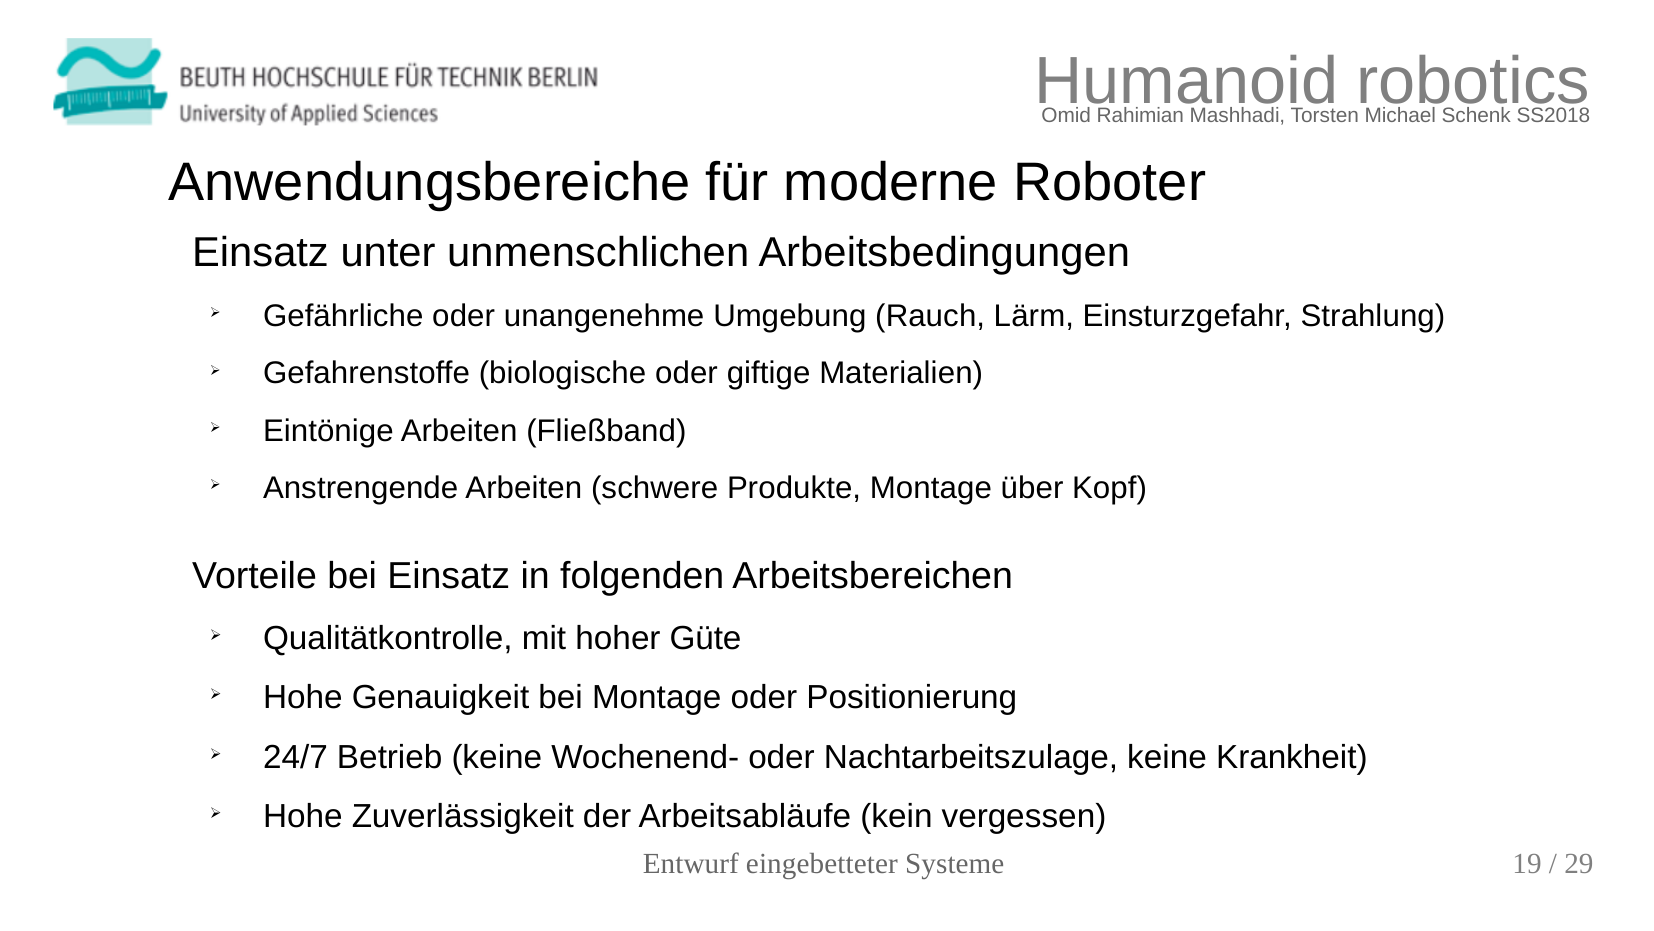

Humanoid robotics
Omid Rahimian Mashhadi, Torsten Michael Schenk SS2018
# Anwendungsbereiche für moderne Roboter
Einsatz unter unmenschlichen Arbeitsbedingungen
Gefährliche oder unangenehme Umgebung (Rauch, Lärm, Einsturzgefahr, Strahlung)
Gefahrenstoffe (biologische oder giftige Materialien)
Eintönige Arbeiten (Fließband)
Anstrengende Arbeiten (schwere Produkte, Montage über Kopf)
Vorteile bei Einsatz in folgenden Arbeitsbereichen
Qualitätkontrolle, mit hoher Güte
Hohe Genauigkeit bei Montage oder Positionierung
24/7 Betrieb (keine Wochenend- oder Nachtarbeitszulage, keine Krankheit)
Hohe Zuverlässigkeit der Arbeitsabläufe (kein vergessen)
 / 29
Entwurf eingebetteter Systeme
19